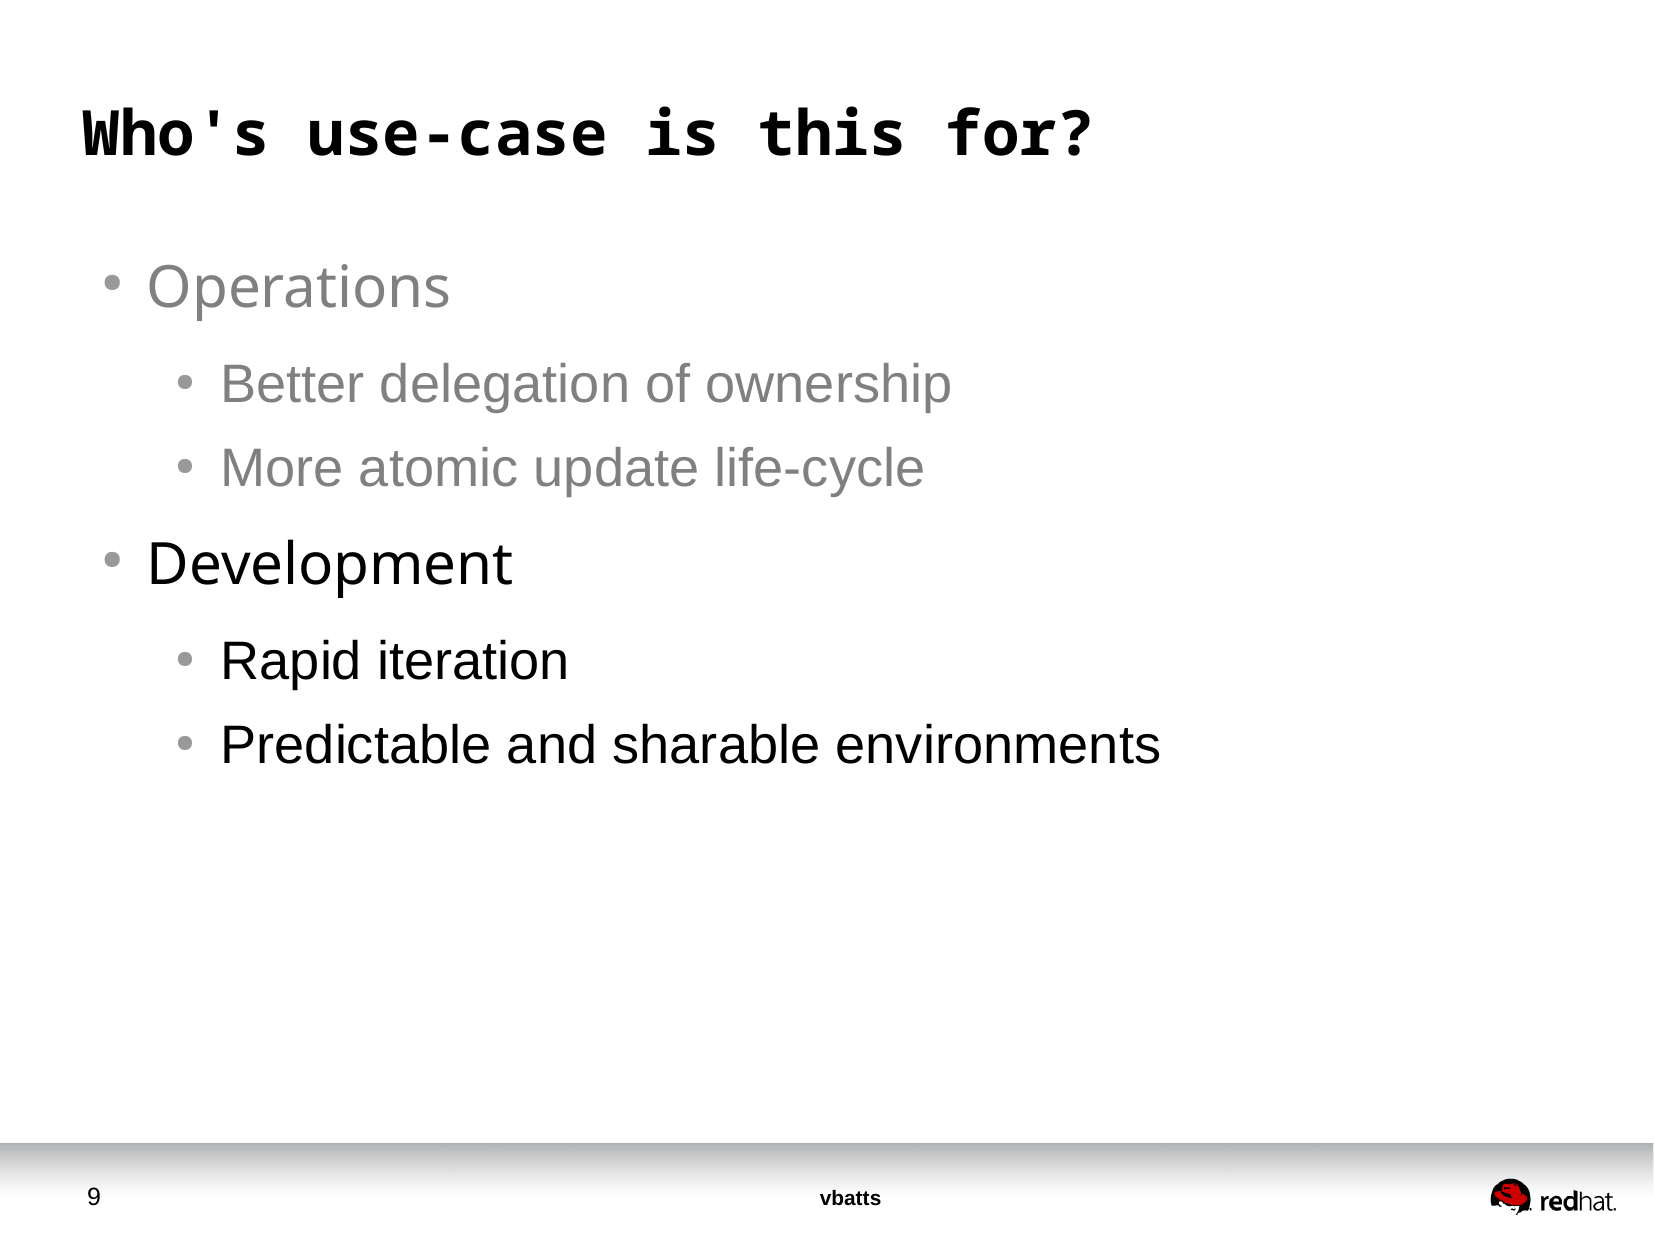

# Who's use-case is this for?
Operations
Better delegation of ownership
More atomic update life-cycle
Development
Rapid iteration
Predictable and sharable environments